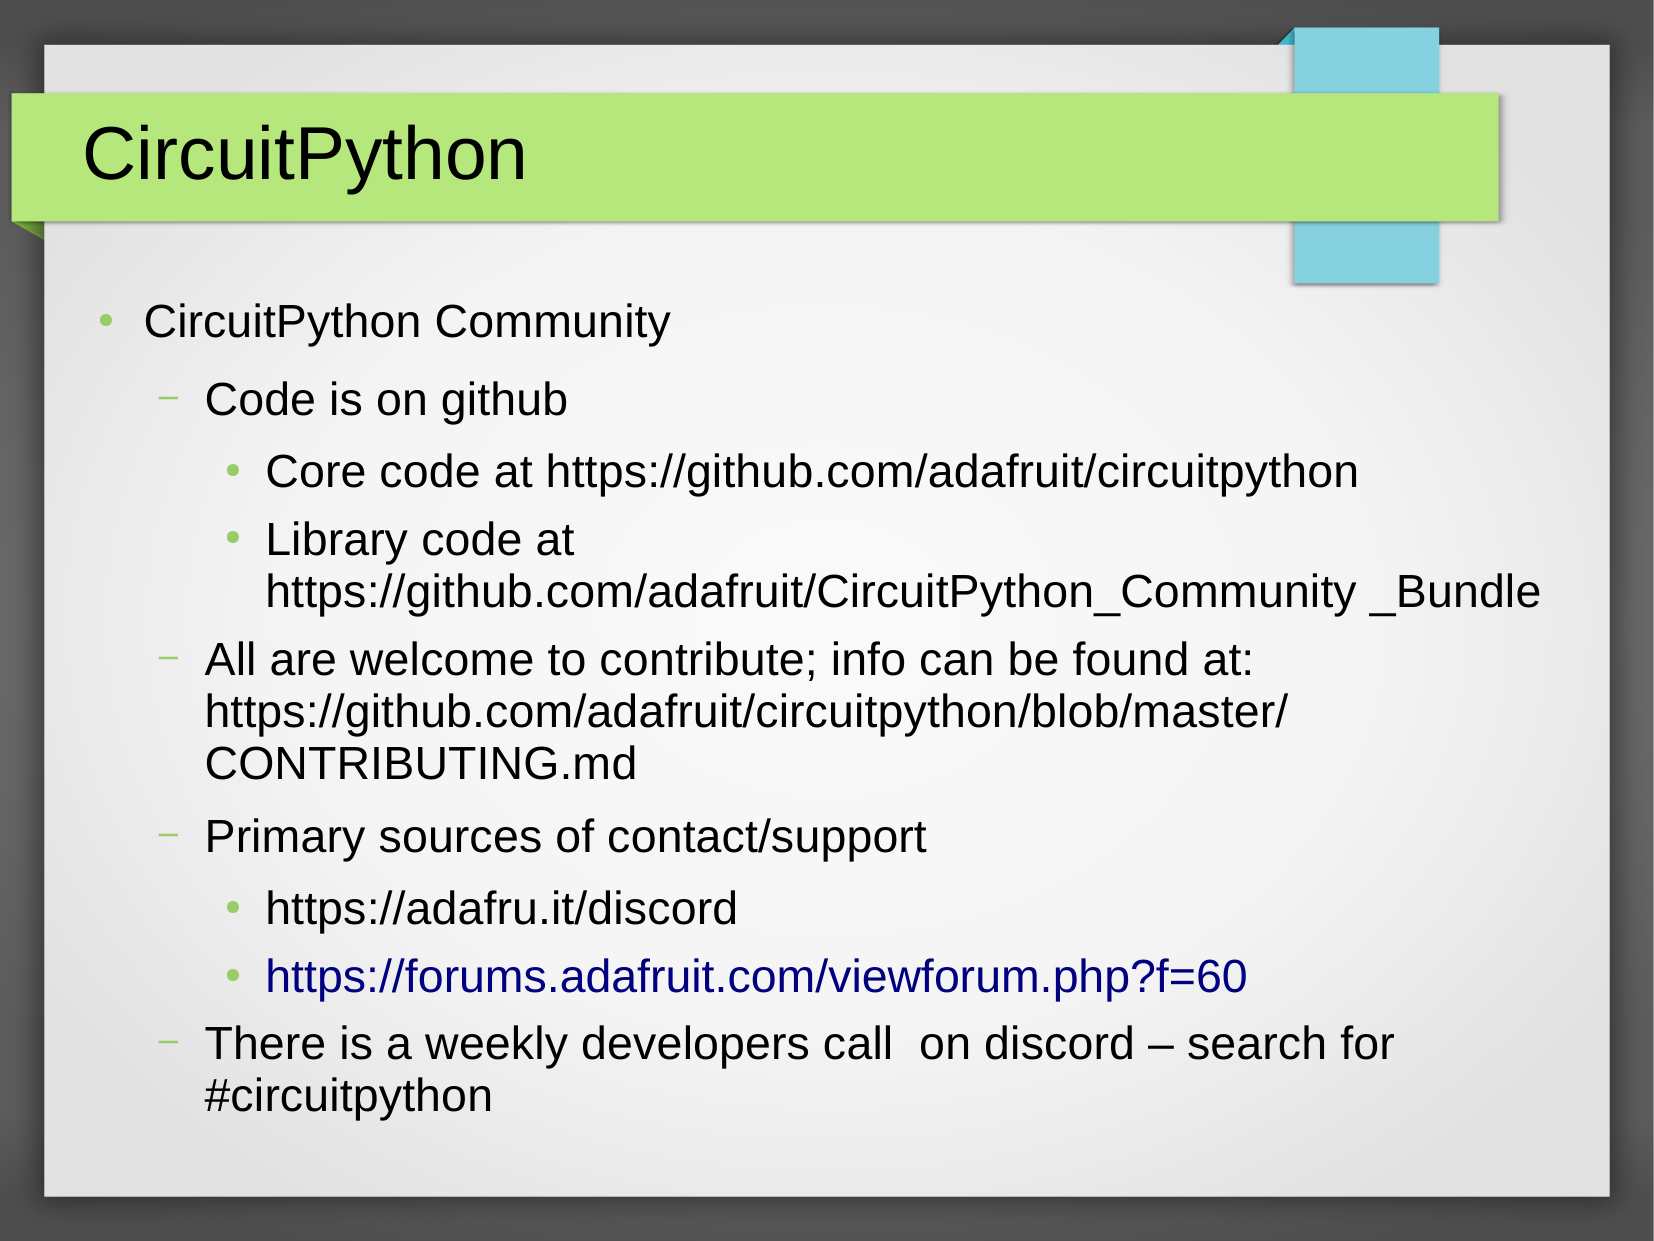

# CircuitPython
CircuitPython Community
Code is on github
Core code at https://github.com/adafruit/circuitpython
Library code at https://github.com/adafruit/CircuitPython_Community _Bundle
All are welcome to contribute; info can be found at: https://github.com/adafruit/circuitpython/blob/master/ CONTRIBUTING.md
Primary sources of contact/support
https://adafru.it/discord
https://forums.adafruit.com/viewforum.php?f=60
There is a weekly developers call on discord – search for #circuitpython